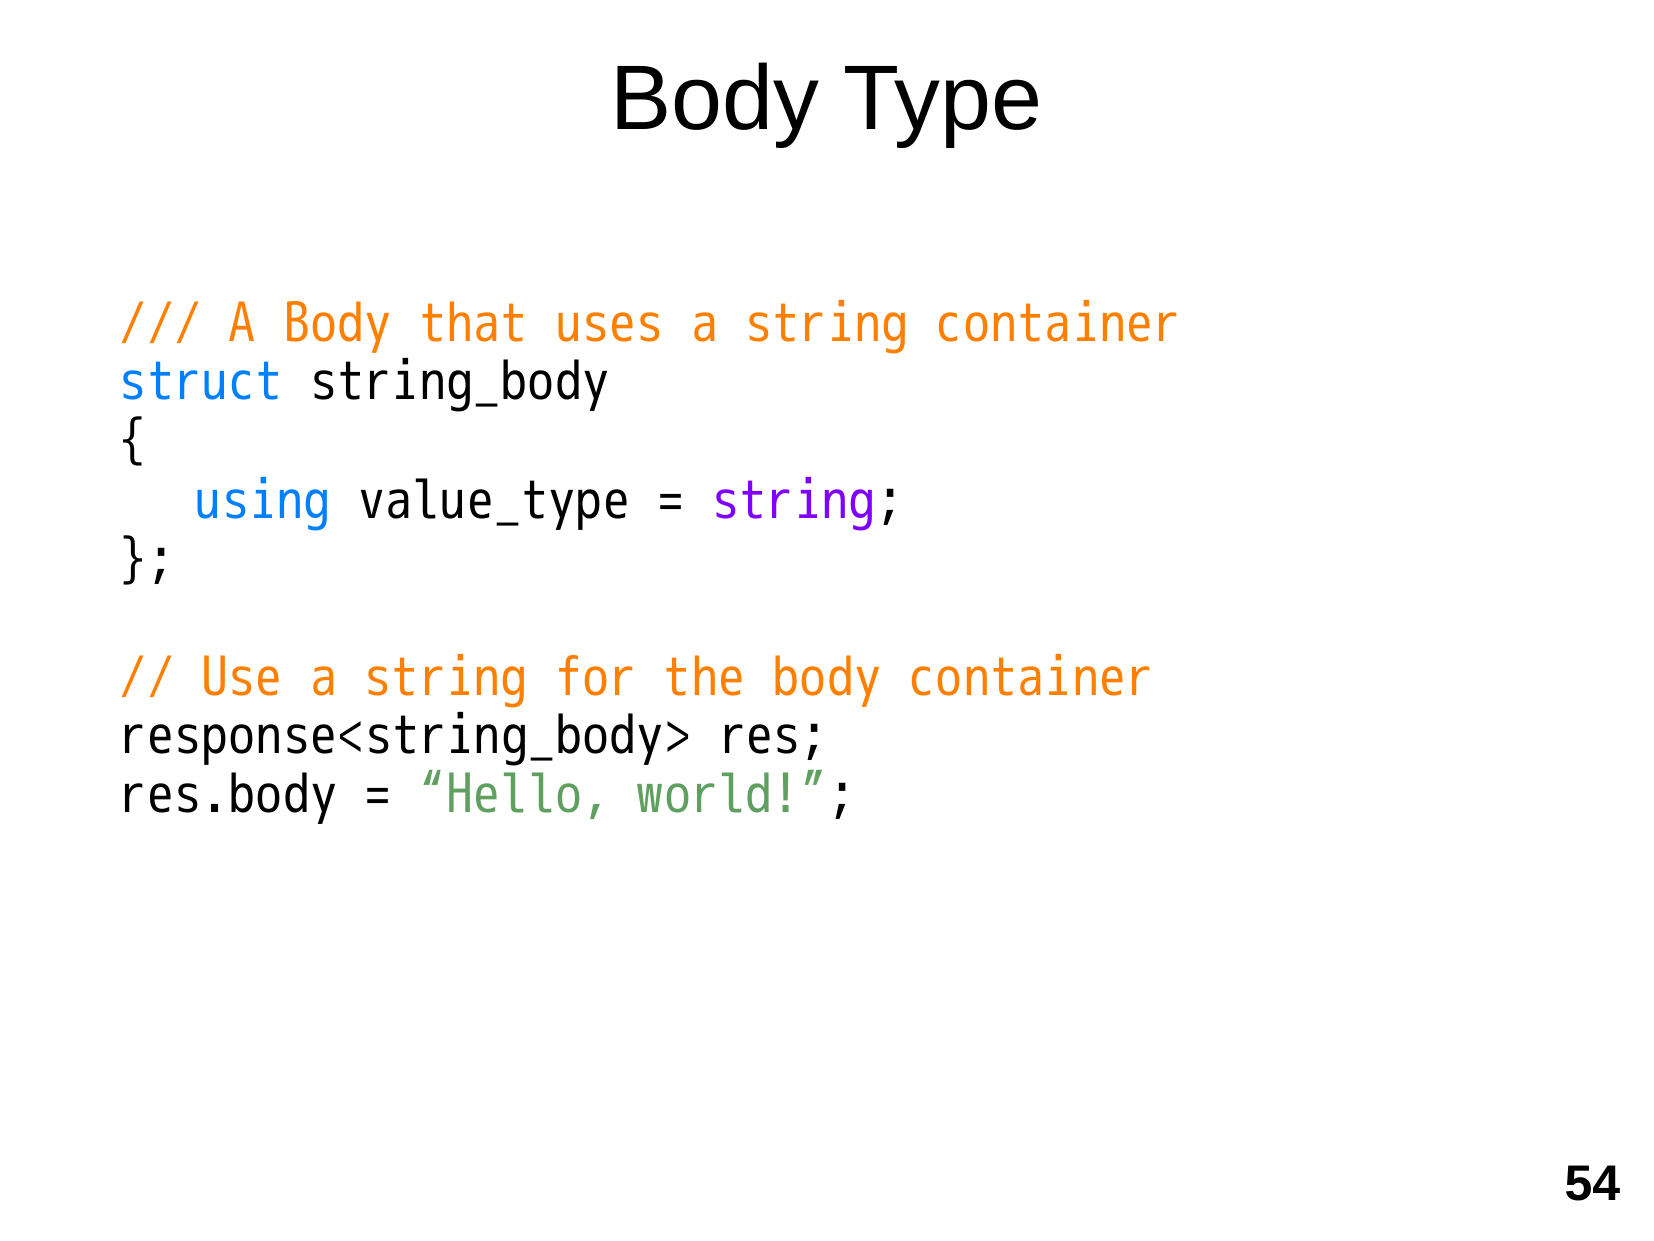

# Body Type
/// A Body that uses a string container
struct string_body
{
	using value_type = string;
};
// Use a string for the body container
response<string_body> res;
res.body = “Hello, world!”;
54